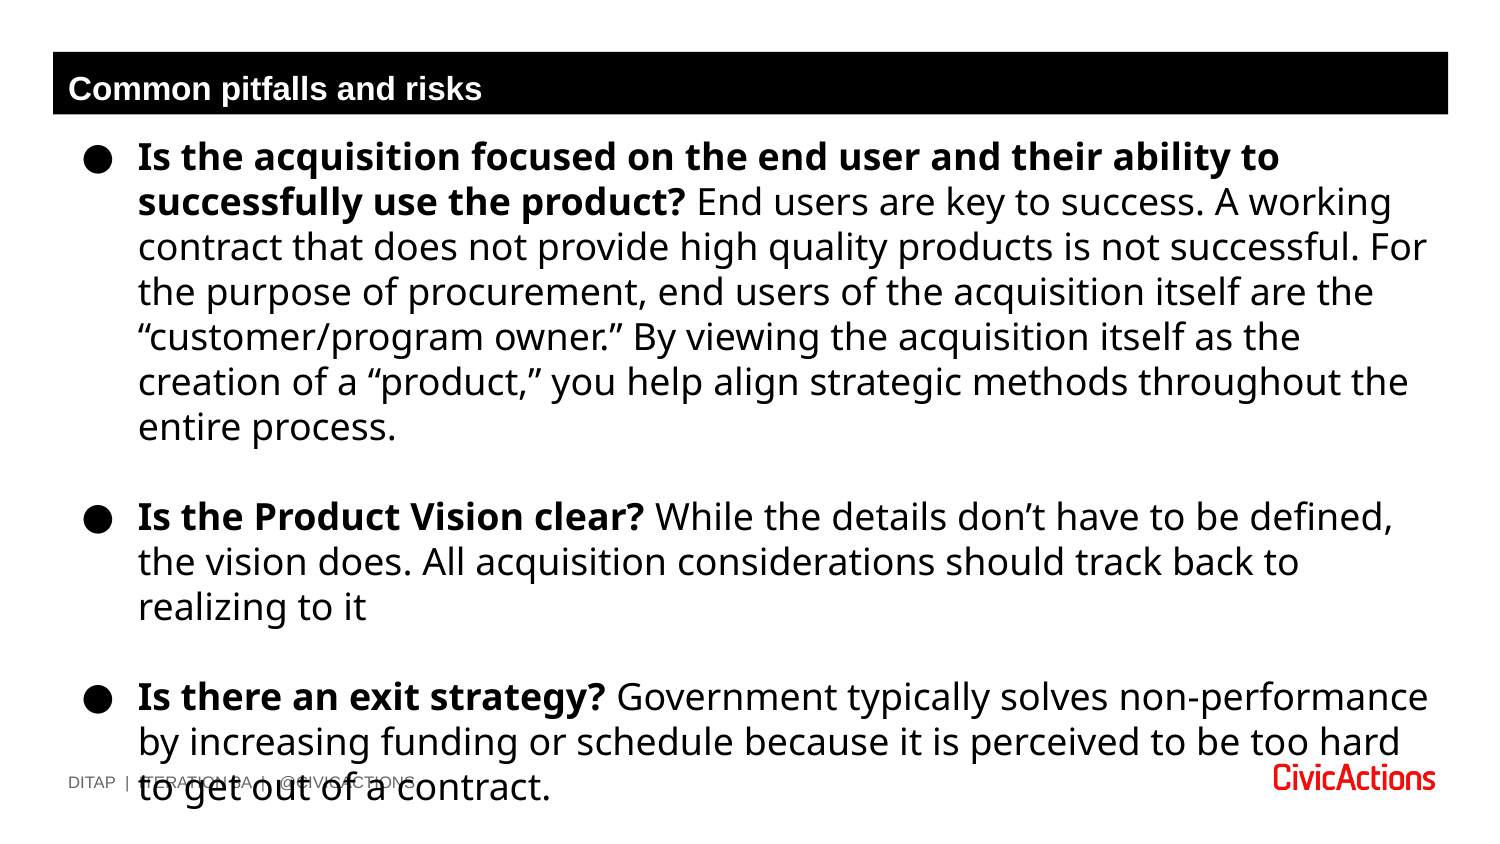

Common pitfalls and risks
# Is the acquisition focused on the end user and their ability to successfully use the product? End users are key to success. A working contract that does not provide high quality products is not successful. For the purpose of procurement, end users of the acquisition itself are the “customer/program owner.” By viewing the acquisition itself as the creation of a “product,” you help align strategic methods throughout the entire process.
Is the Product Vision clear? While the details don’t have to be defined, the vision does. All acquisition considerations should track back to realizing to it
Is there an exit strategy? Government typically solves non-performance by increasing funding or schedule because it is perceived to be too hard to get out of a contract.